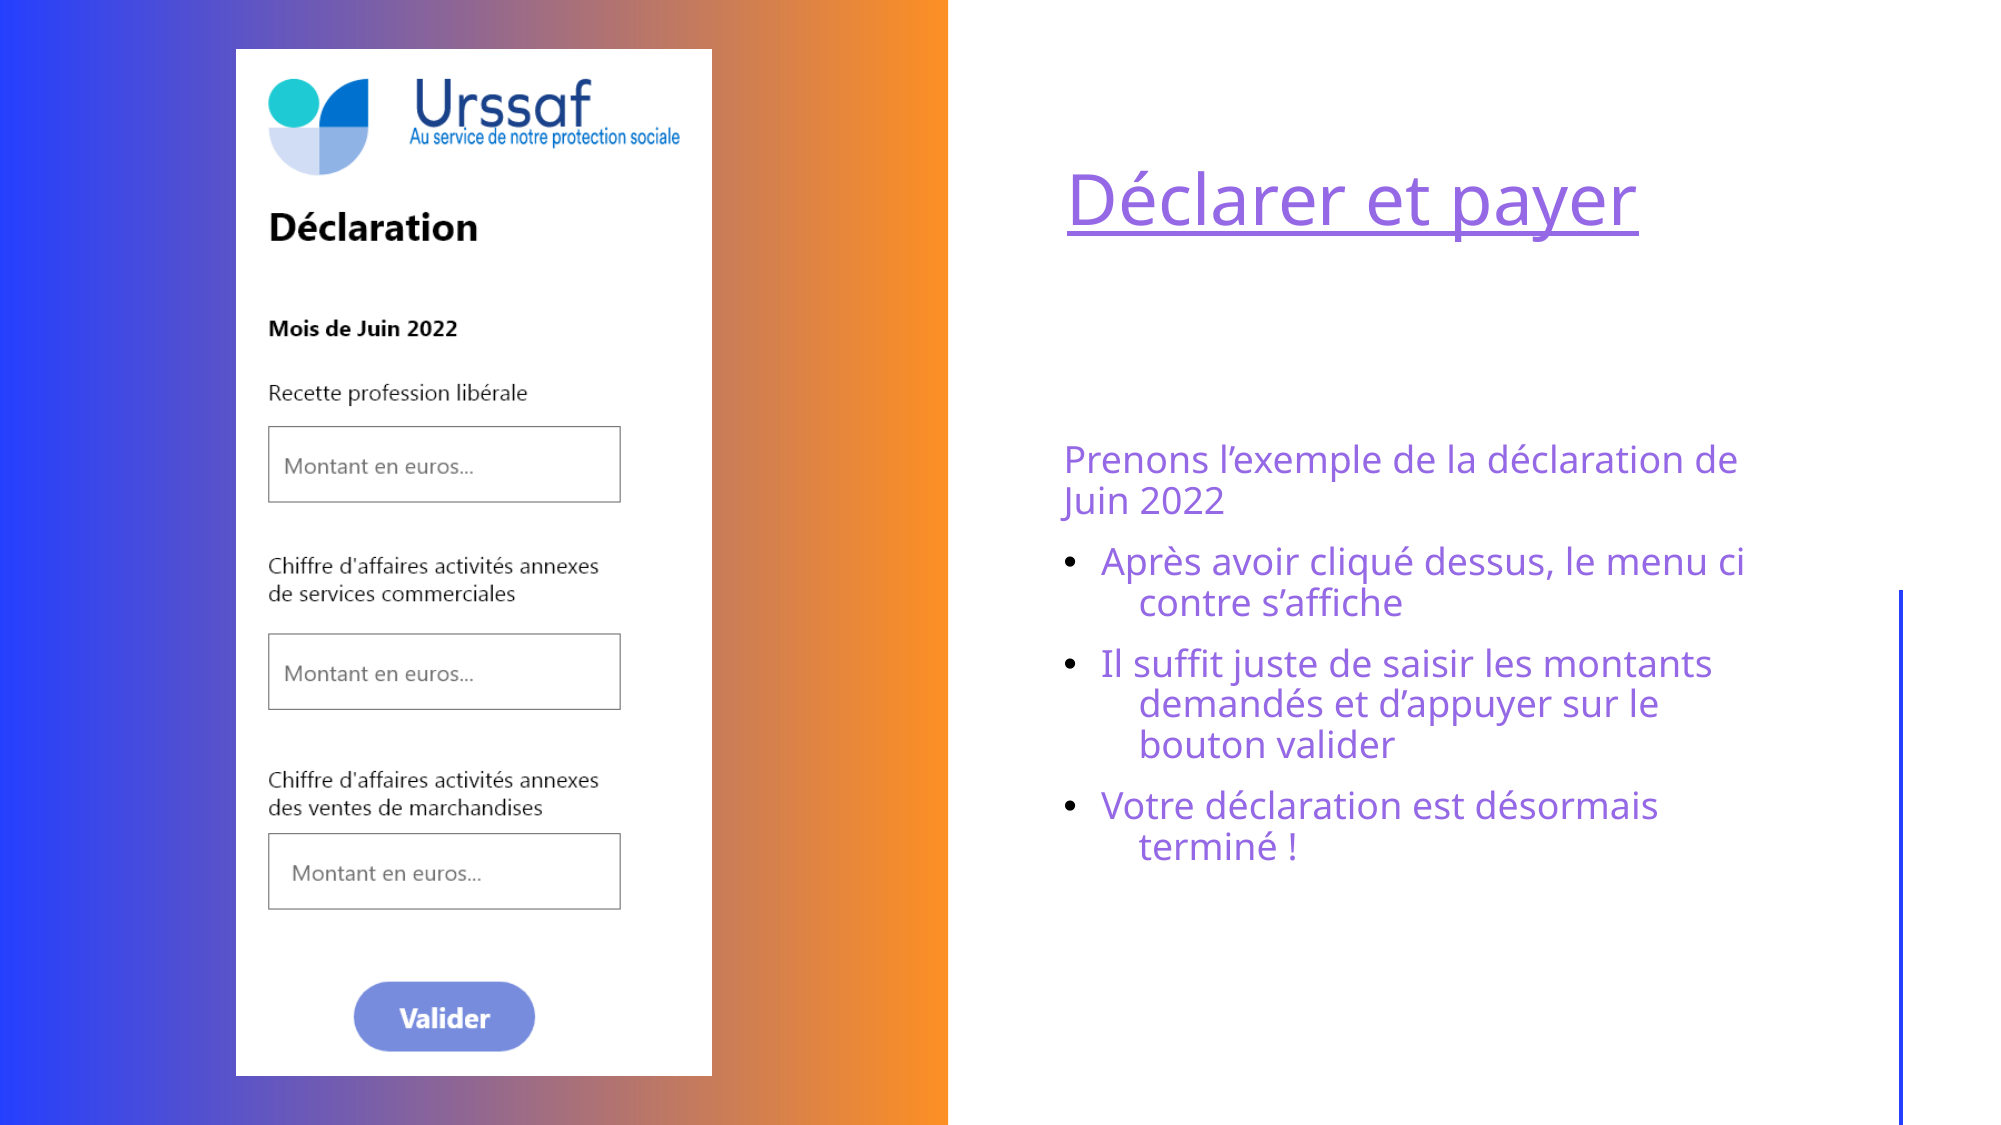

# Déclarer et payer
Prenons l’exemple de la déclaration de Juin 2022
Après avoir cliqué dessus, le menu ci contre s’affiche
Il suffit juste de saisir les montants demandés et d’appuyer sur le bouton valider
Votre déclaration est désormais terminé !